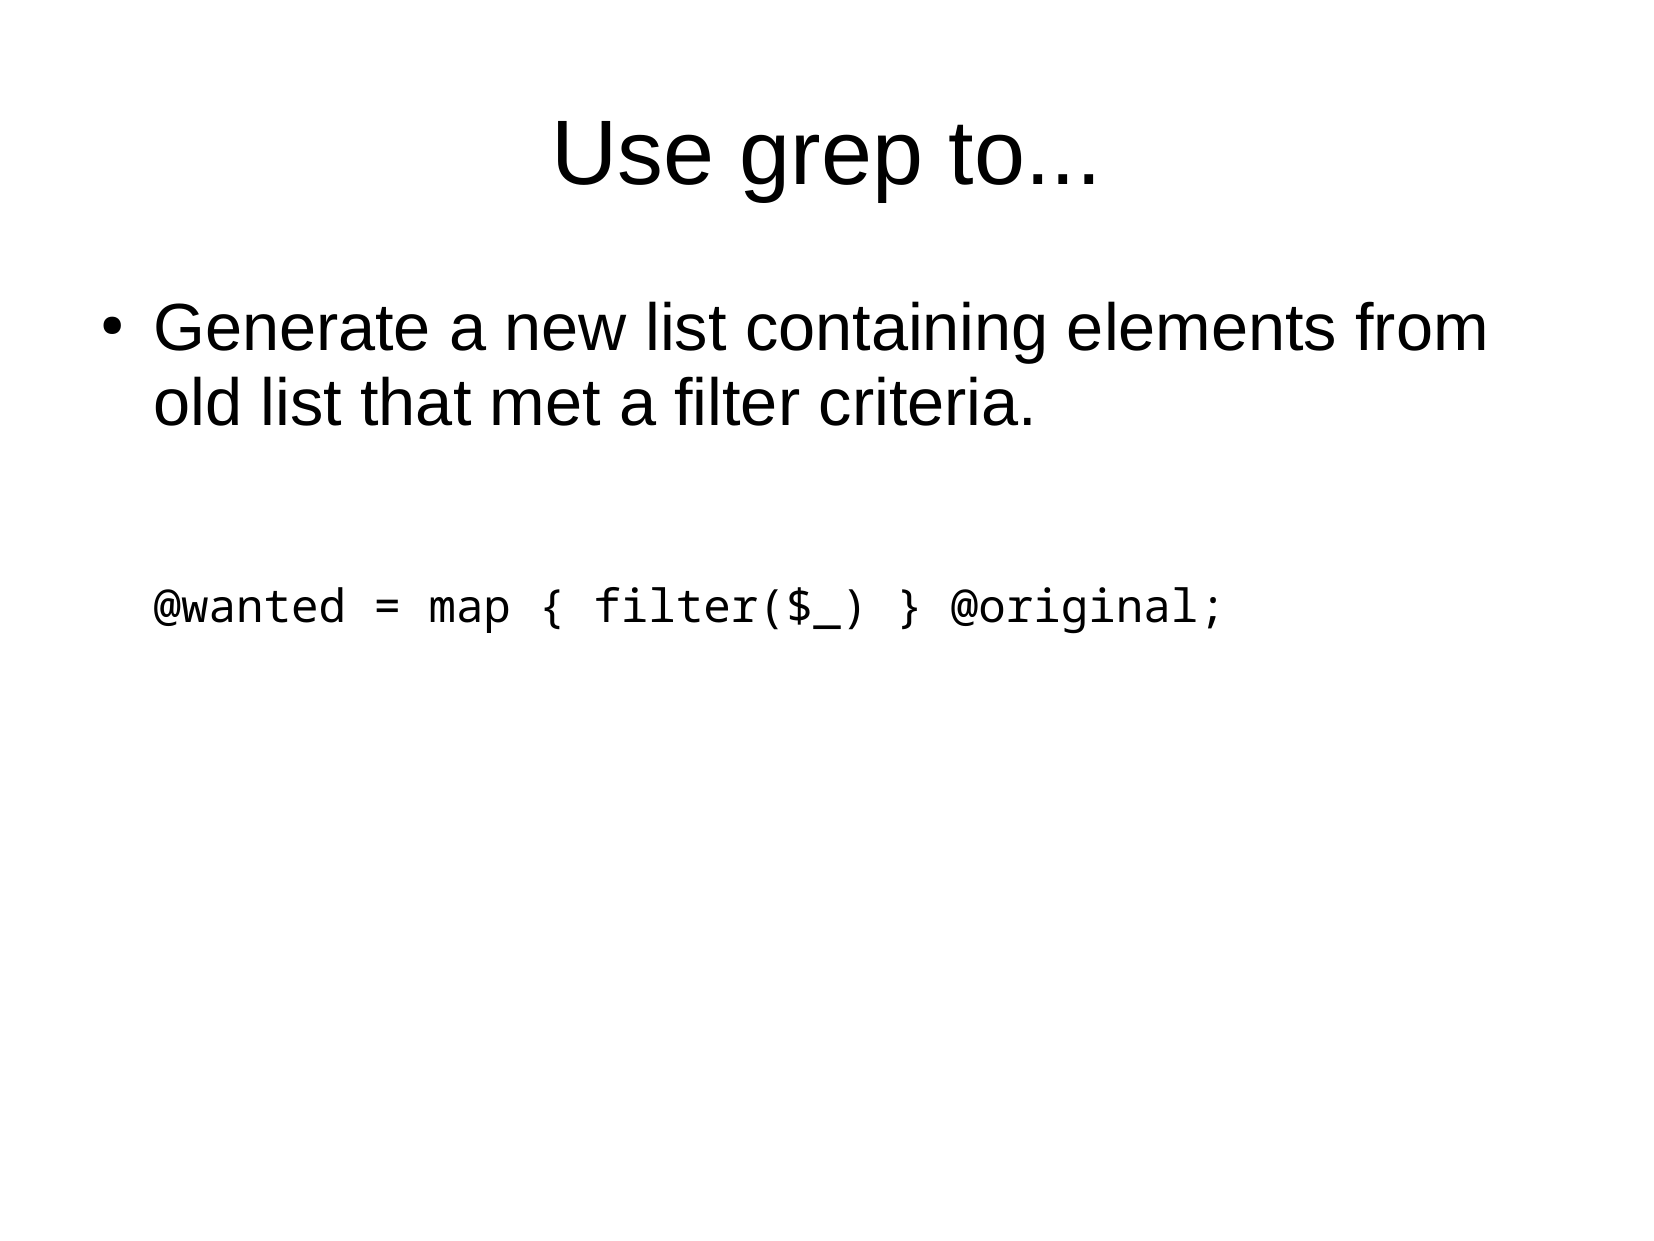

# Use grep to...
Generate a new list containing elements from old list that met a filter criteria.
@wanted = map { filter($_) } @original;